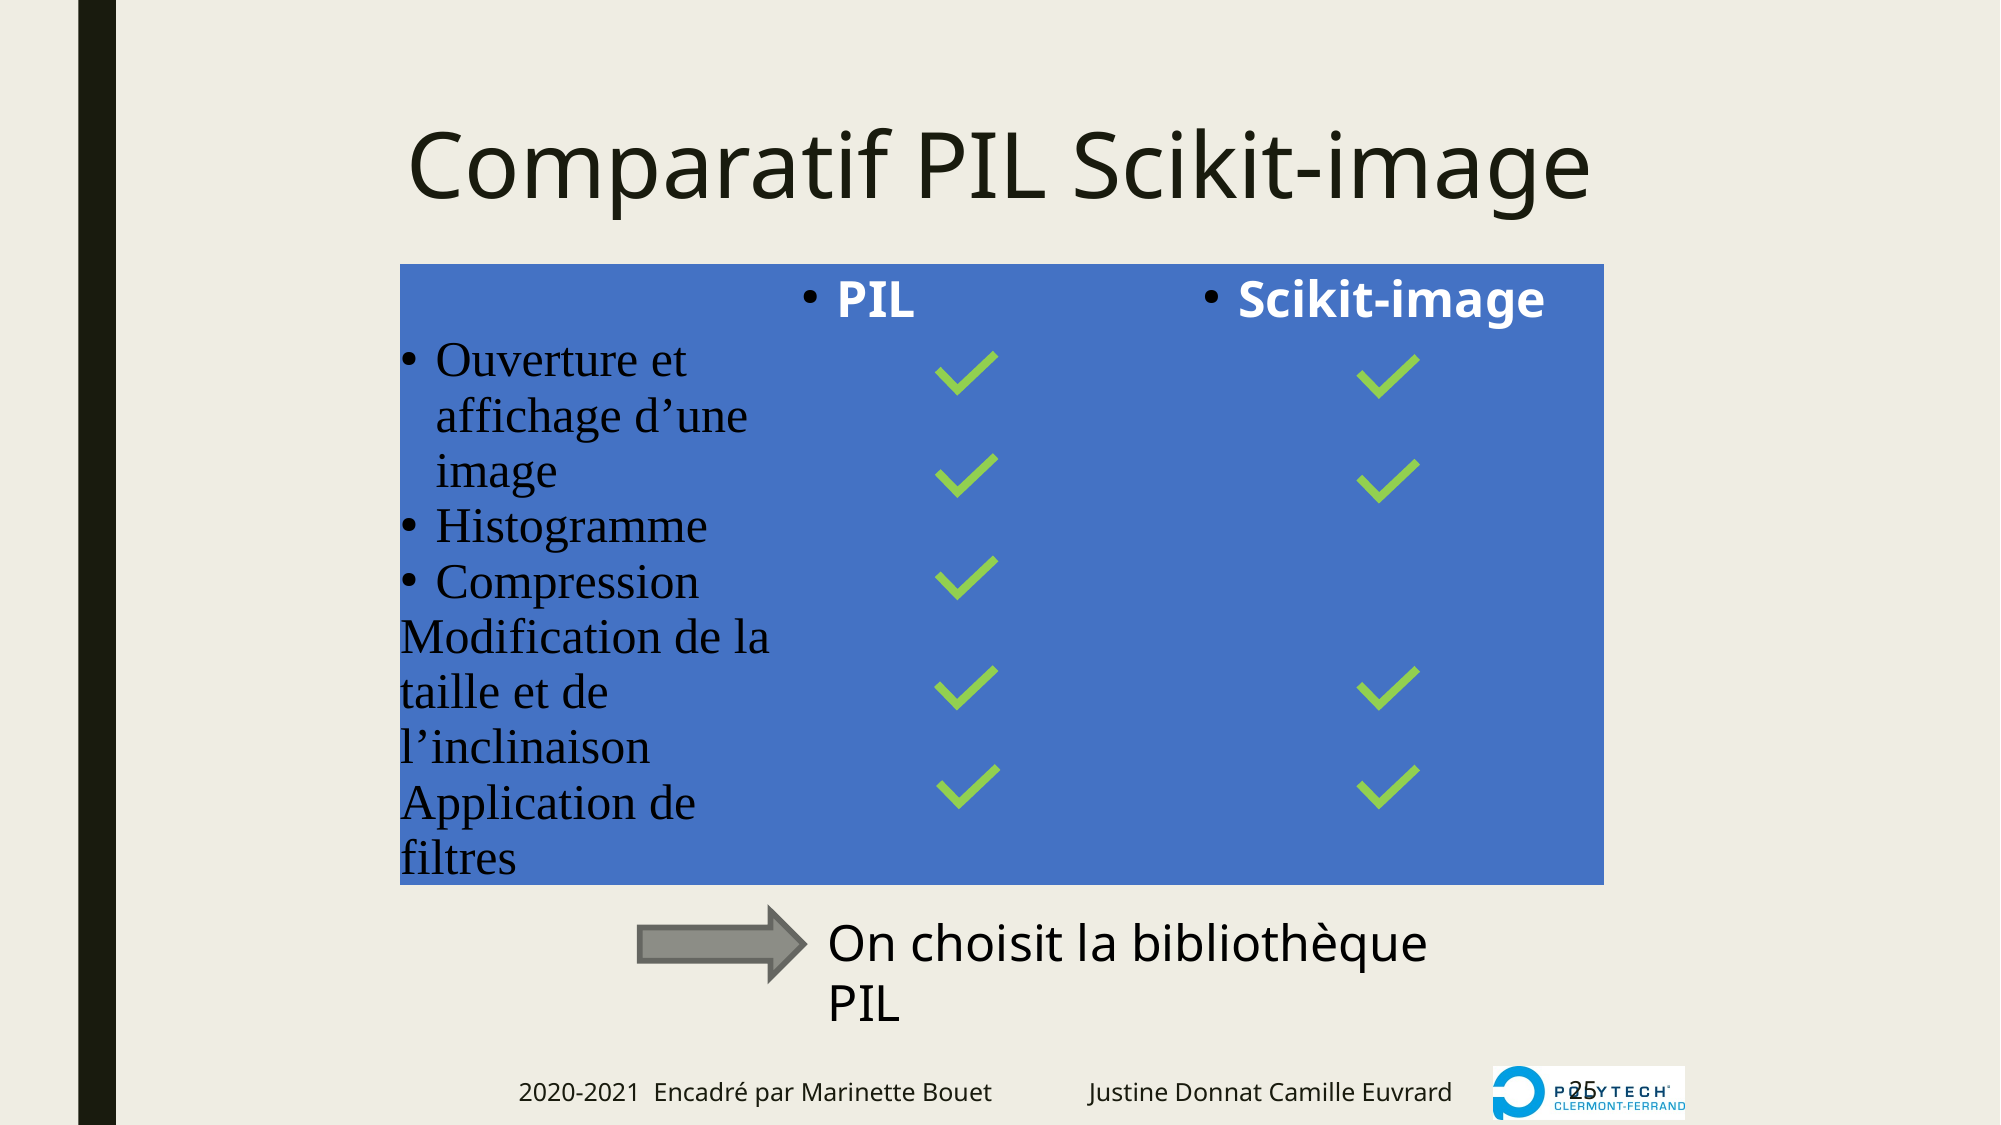

# Comparatif PIL Scikit-image
| | PIL | Scikit-image |
| --- | --- | --- |
| Ouverture et affichage d’une image | | |
| Histogramme | | |
| Compression | | |
| Modification de la taille et de l’inclinaison | | |
| Application de filtres | | |
On choisit la bibliothèque PIL
2020-2021 Encadré par Marinette Bouet Justine Donnat Camille Euvrard